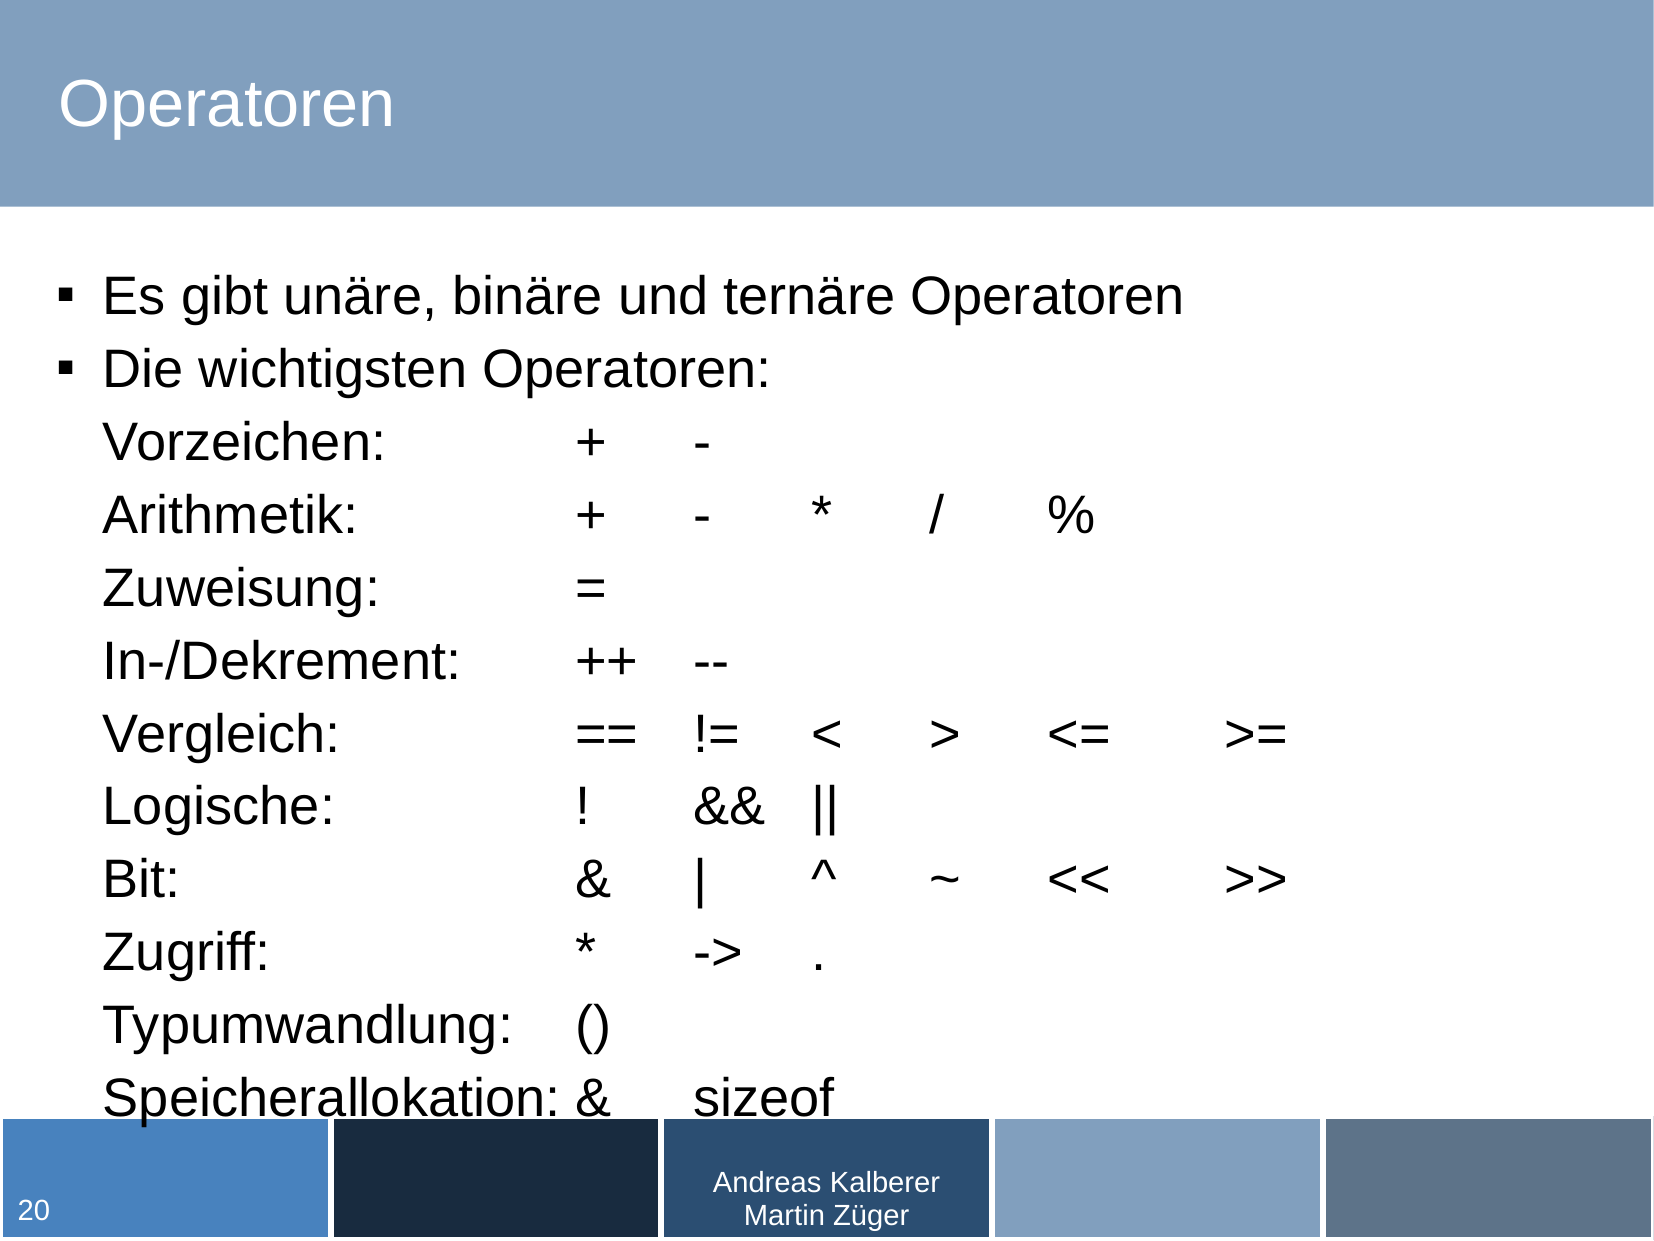

# Operatoren
Es gibt unäre, binäre und ternäre Operatoren
Die wichtigsten Operatoren:
Vorzeichen:				+		-
Arithmetik:				+		-		*		/		%
Zuweisung:				=
In-/Dekrement:		++	--
Vergleich:				==	!=		<		>		<=		>=
Logische:					!		&&	||
Bit:							&		|		^		~		<<		>>
Zugriff:						*		->		.
Typumwandlung:		()
Speicherallokation:	&		sizeof
LibreOffice Productivity Suite
20